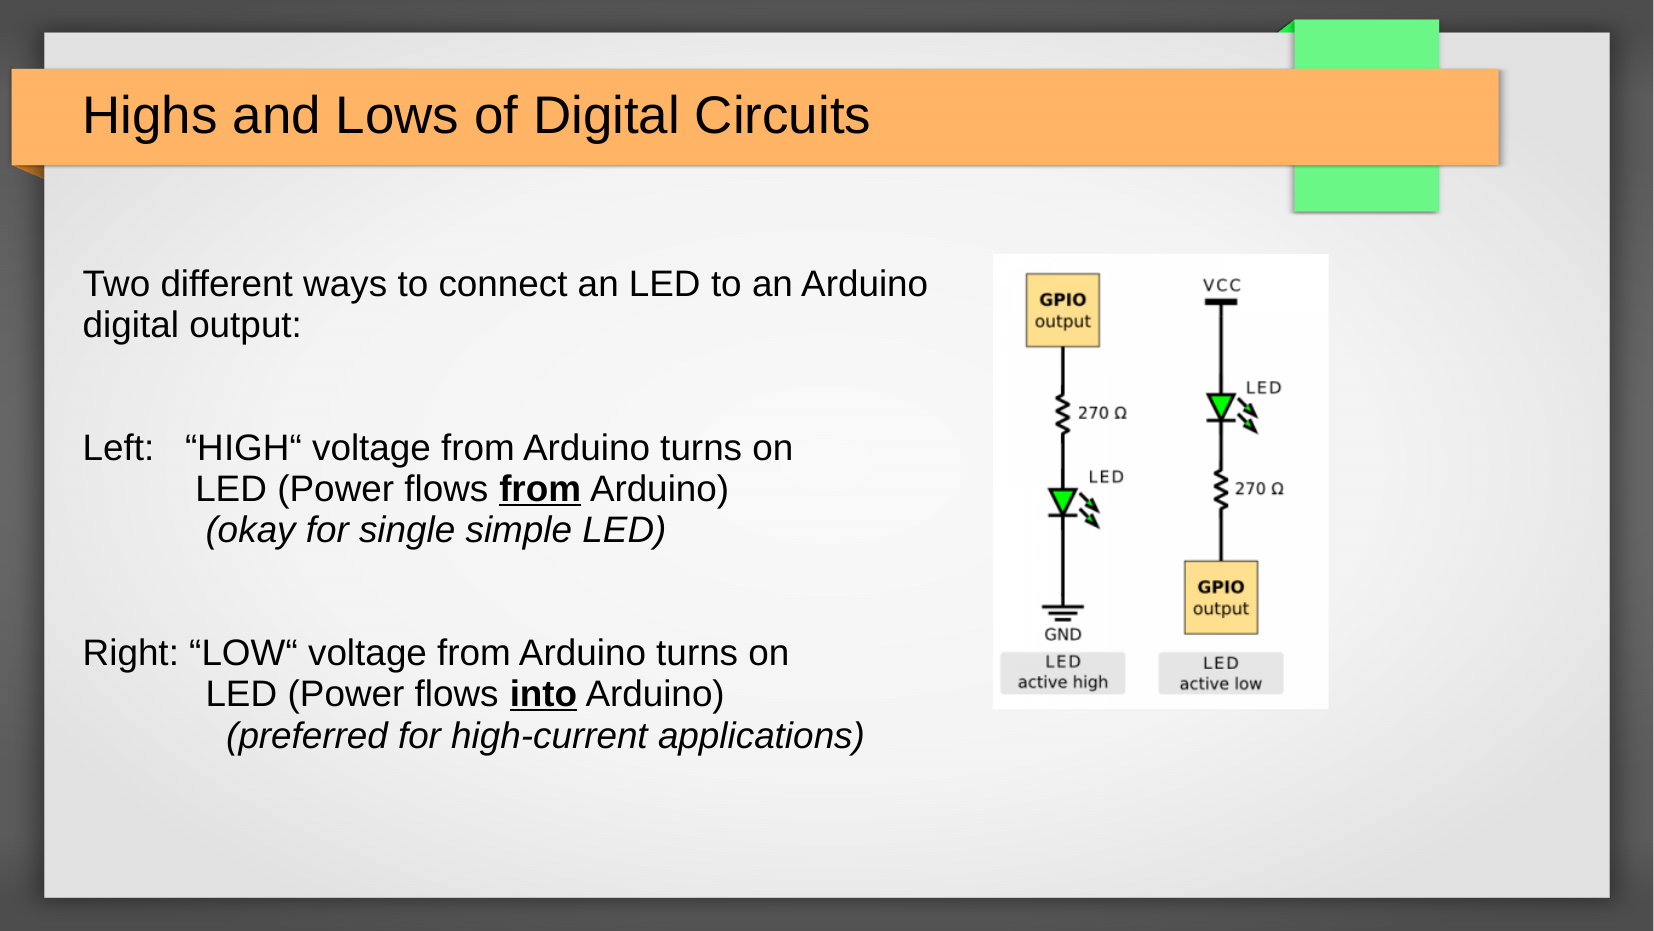

# Highs and Lows of Digital Circuits
Two different ways to connect an LED to an Arduino digital output:
Left: “HIGH“ voltage from Arduino turns on
 LED (Power flows from Arduino)
 (okay for single simple LED)
Right: “LOW“ voltage from Arduino turns on
 LED (Power flows into Arduino)
 (preferred for high-current applications)